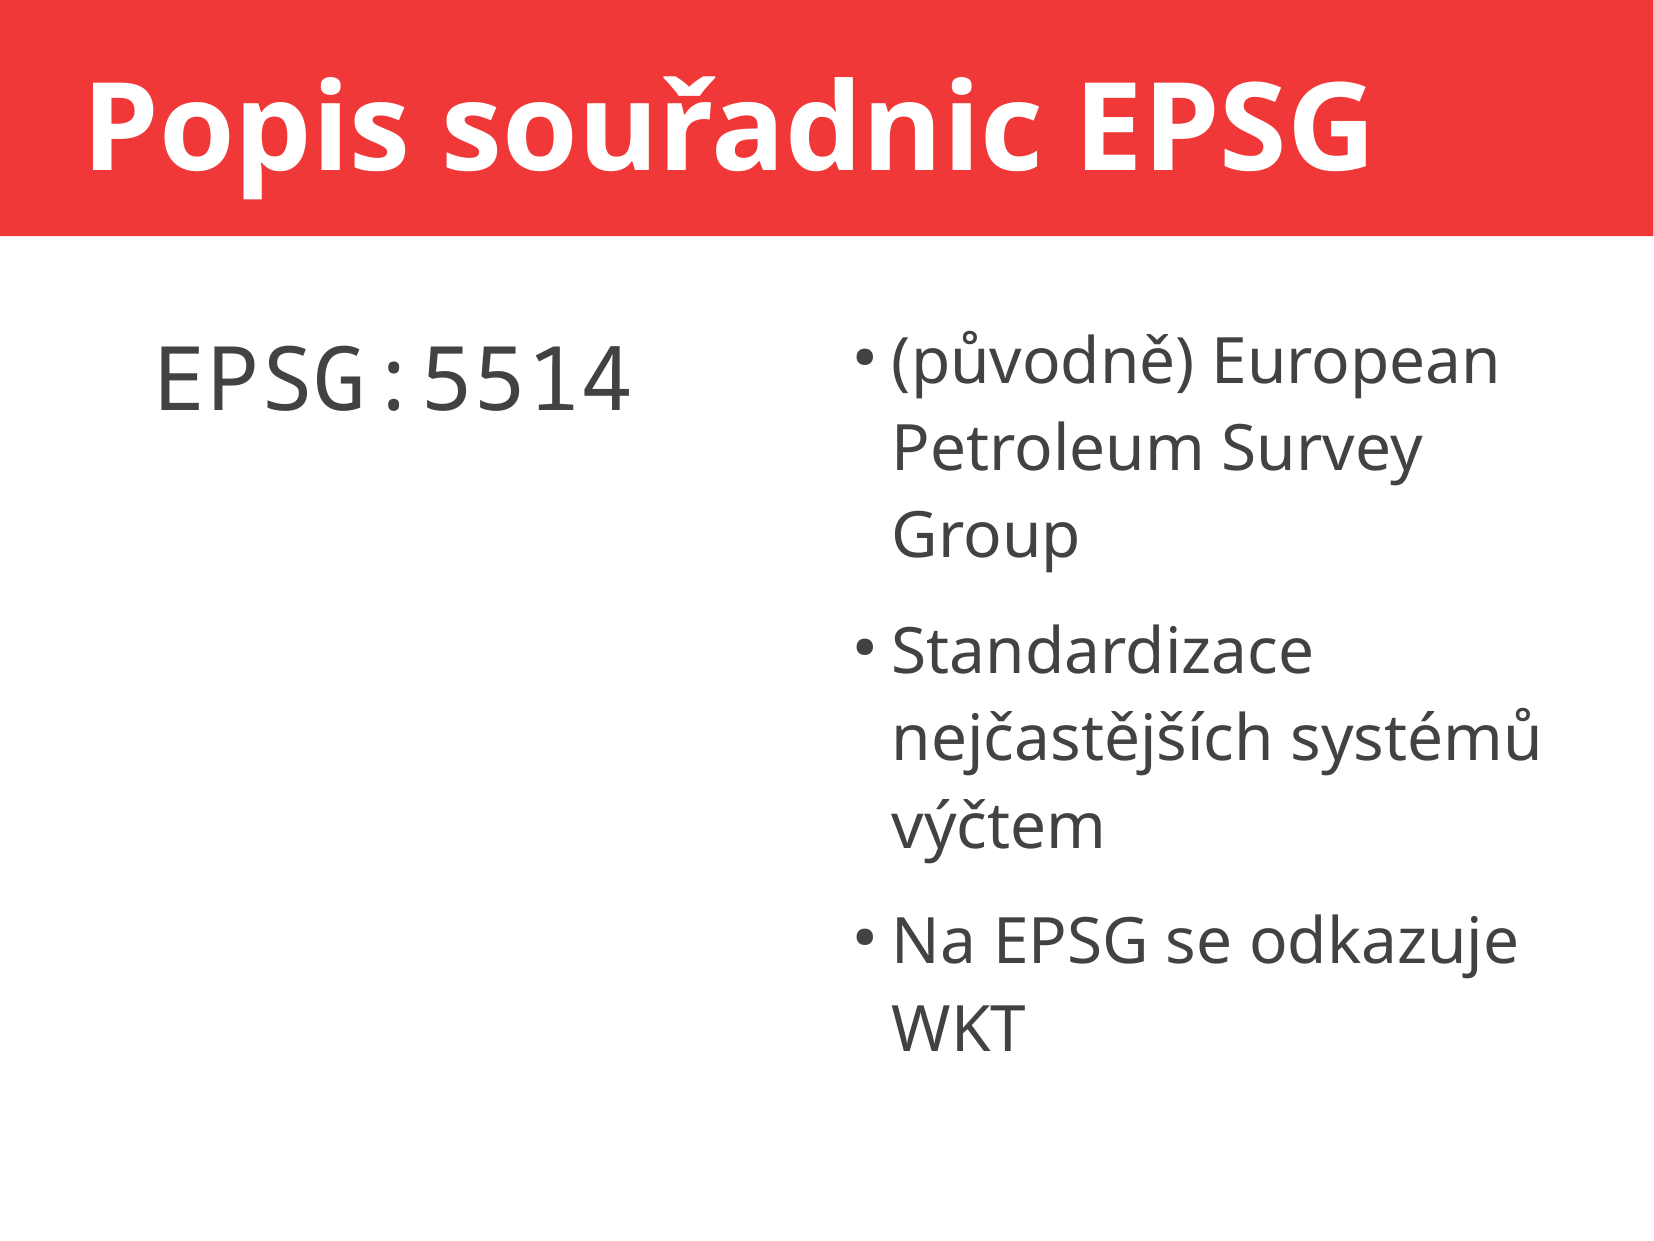

# Popis souřadnic EPSG
EPSG:5514
(původně) European Petroleum Survey Group
Standardizace nejčastějších systémů výčtem
Na EPSG se odkazuje WKT